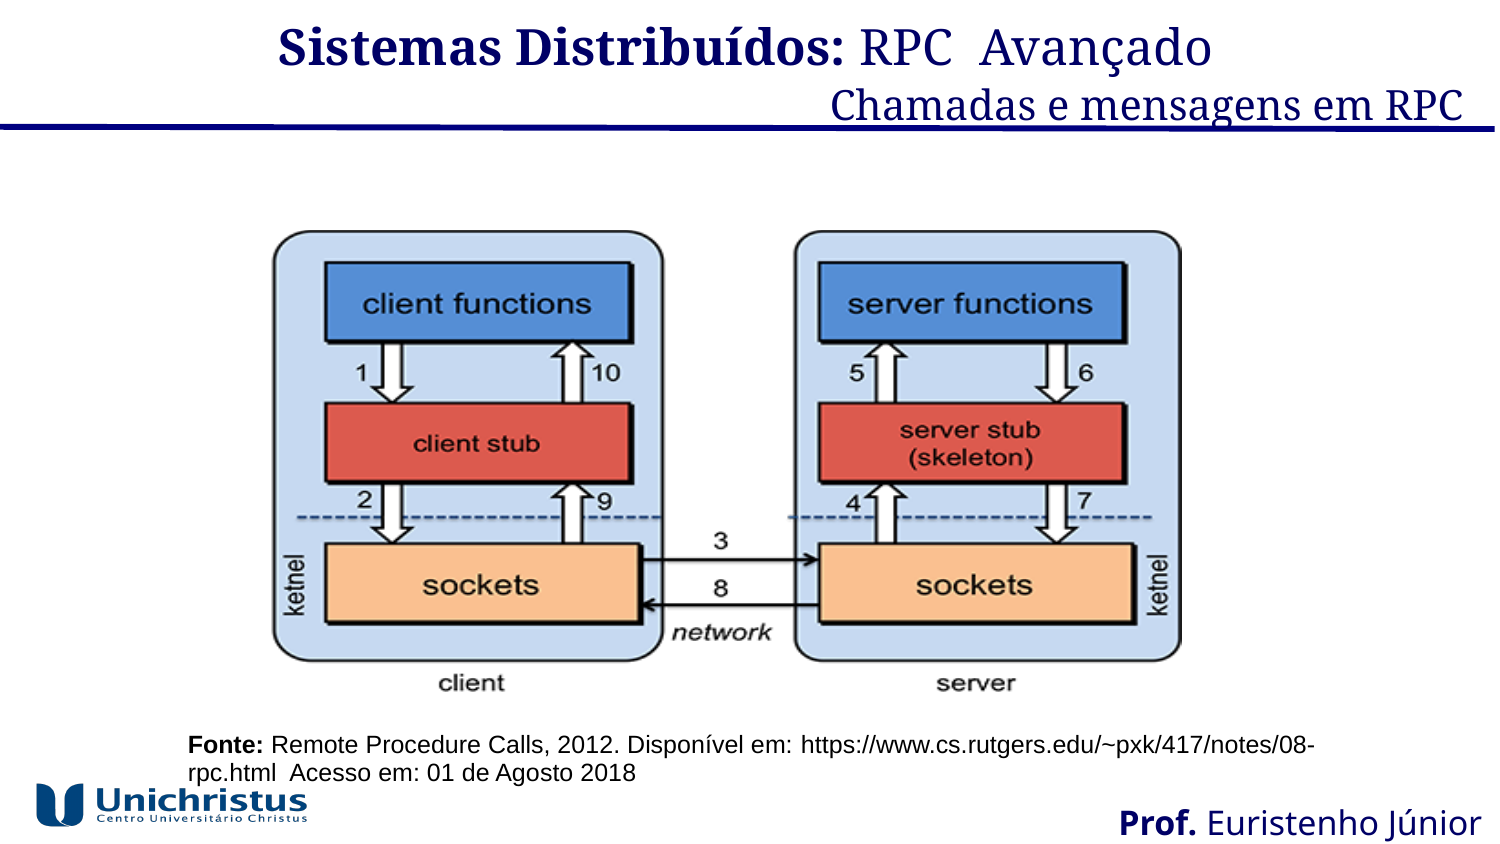

Sistemas Distribuídos: RPC Avançado
Chamadas e mensagens em RPC
Fonte: Remote Procedure Calls, 2012. Disponível em: https://www.cs.rutgers.edu/~pxk/417/notes/08-rpc.html Acesso em: 01 de Agosto 2018
Prof. Euristenho Júnior